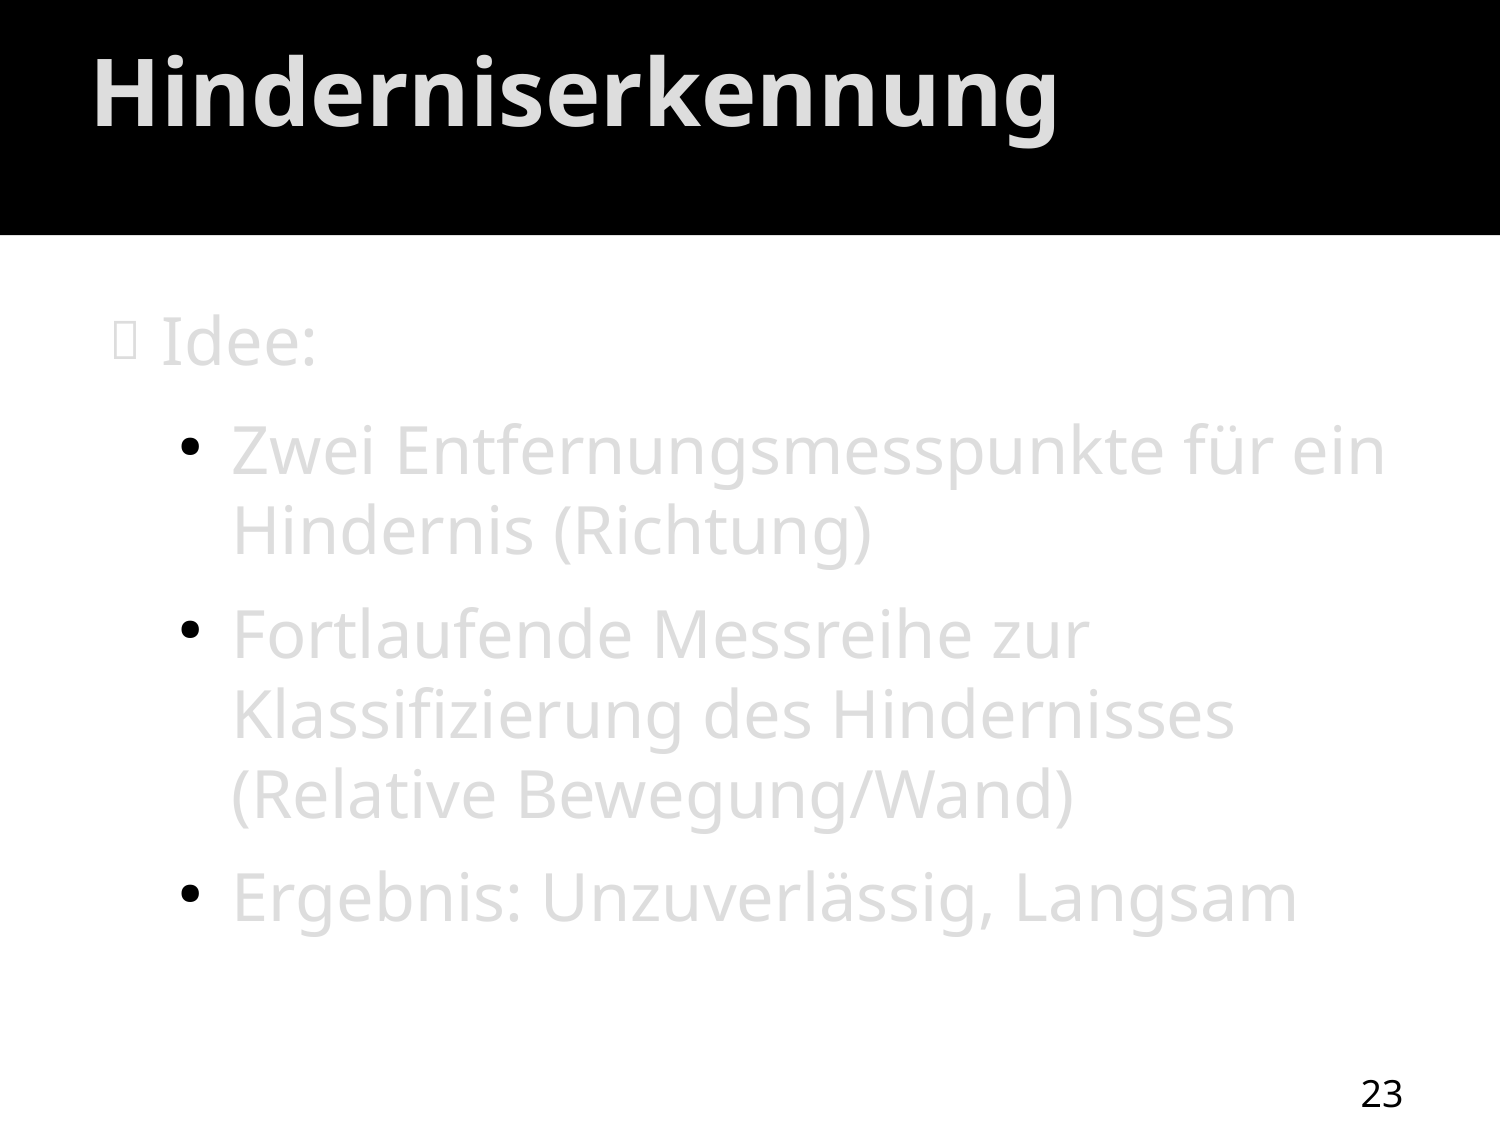

# Hinderniserkennung
Idee:
Zwei Entfernungsmesspunkte für ein Hindernis (Richtung)
Fortlaufende Messreihe zur Klassifizierung des Hindernisses (Relative Bewegung/Wand)
Ergebnis: Unzuverlässig, Langsam